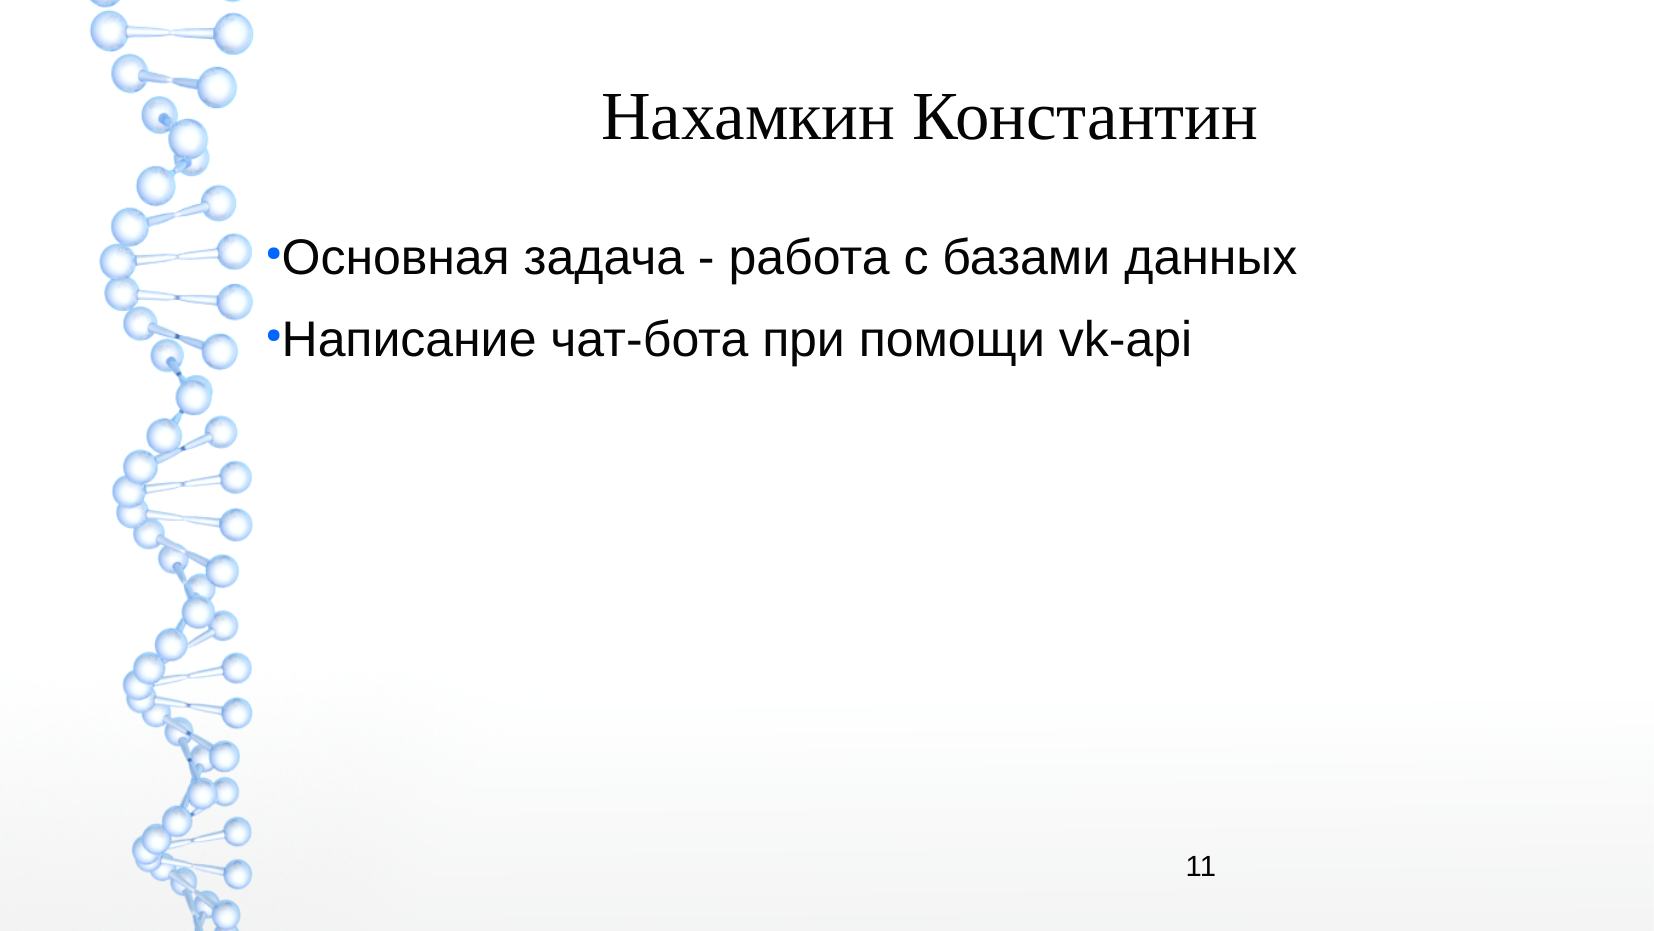

# Нахамкин Константин
Основная задача - работа с базами данных
Написание чат-бота при помощи vk-api